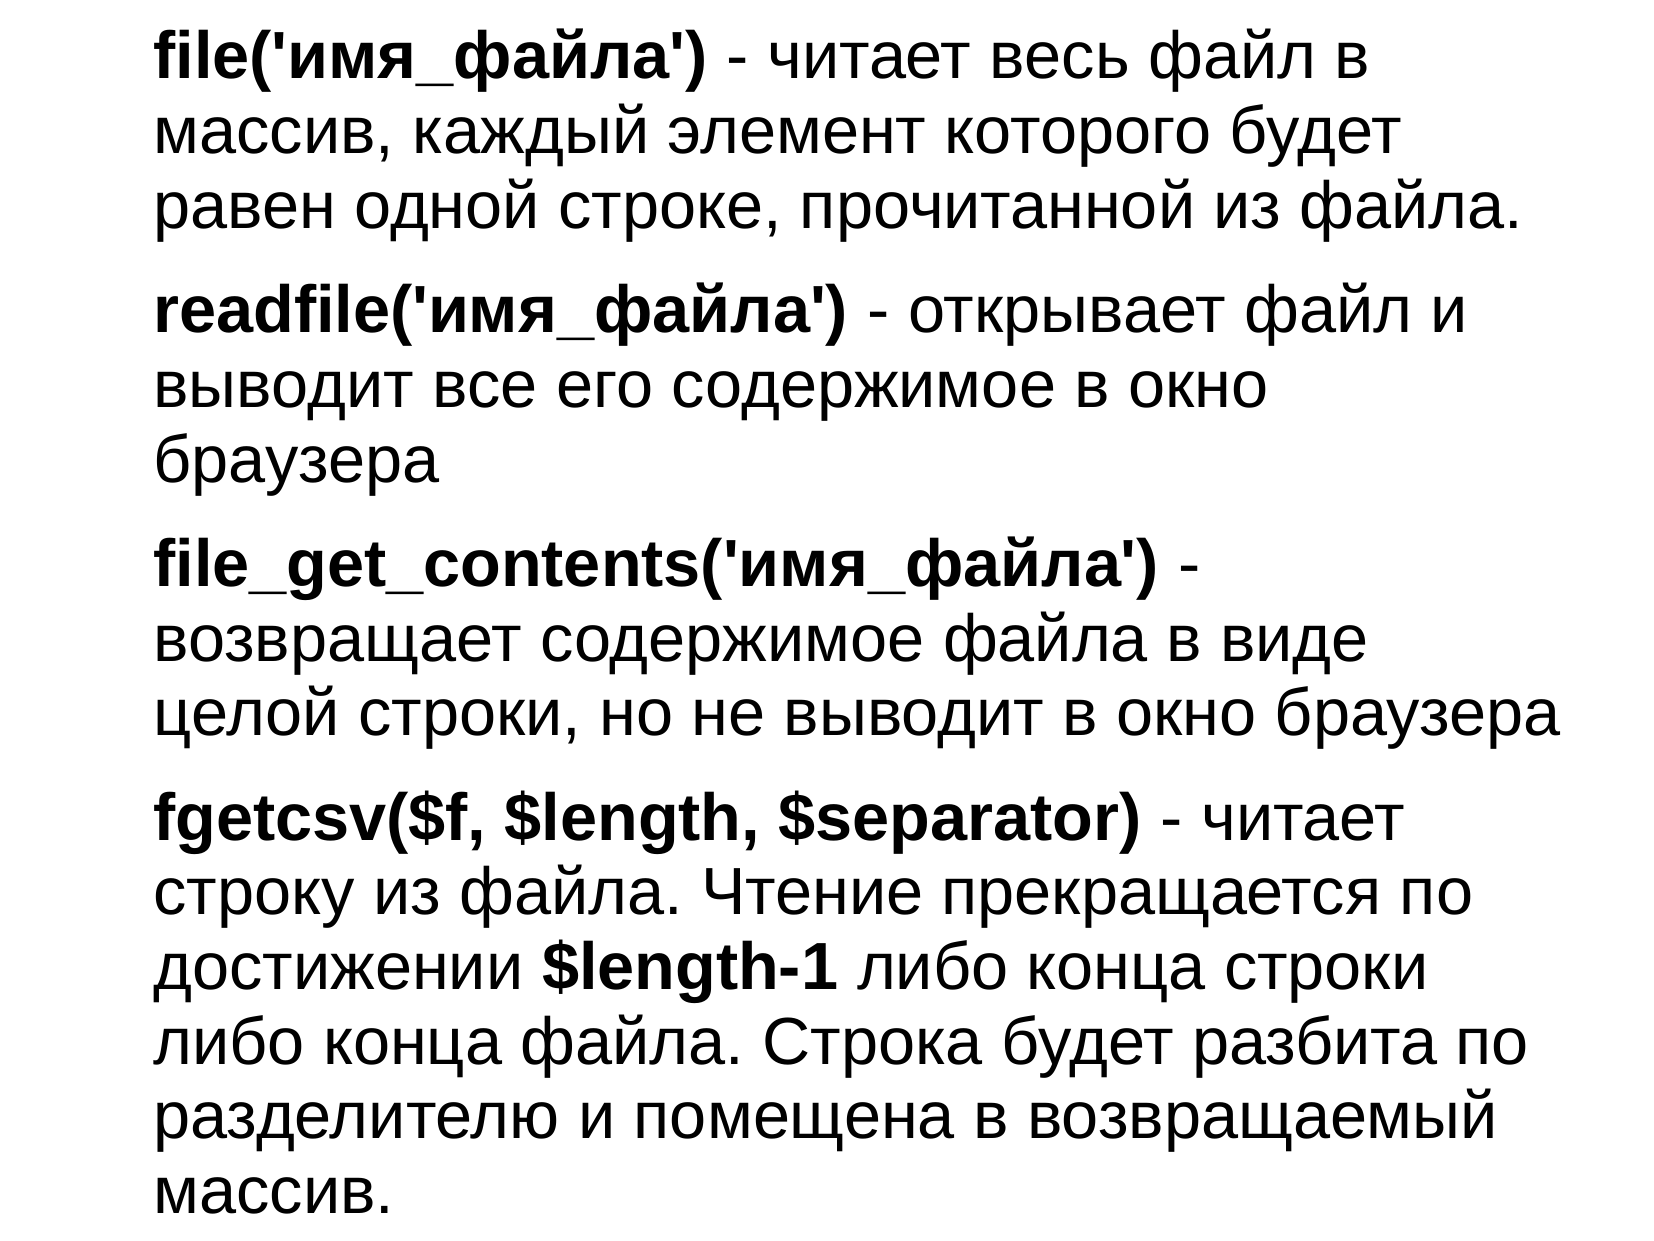

# file('имя_файла') - читает весь файл в массив, каждый элемент которого будет равен одной строке, прочитанной из файла.
readfile('имя_файла') - открывает файл и выводит все его содержимое в окно браузера
file_get_contents('имя_файла') - возвращает содержимое файла в виде целой строки, но не выводит в окно браузера
fgetcsv($f, $length, $separator) - читает строку из файла. Чтение прекращается по достижении $length-1 либо конца строки либо конца файла. Строка будет разбита по разделителю и помещена в возвращаемый массив.